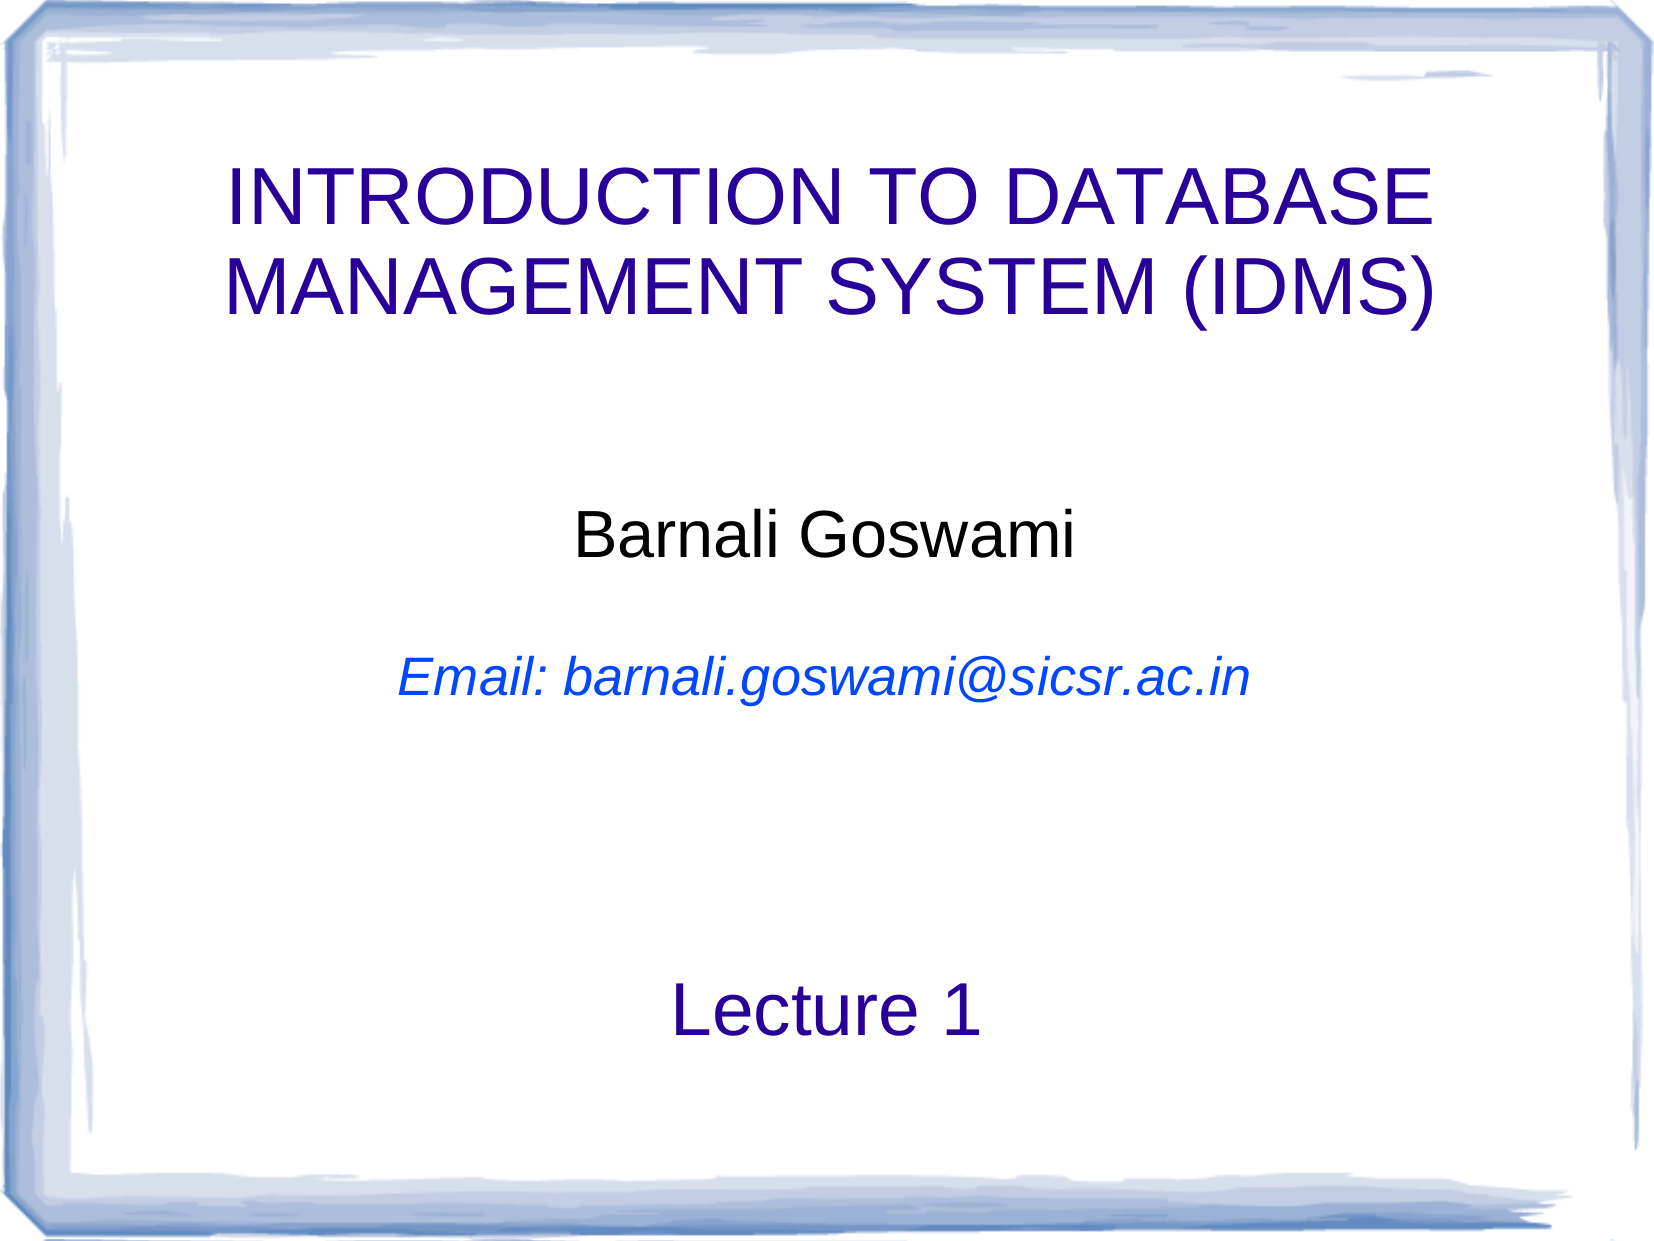

# INTRODUCTION TO DATABASE MANAGEMENT SYSTEM (IDMS)
Barnali Goswami
Email: barnali.goswami@sicsr.ac.in
Lecture 1